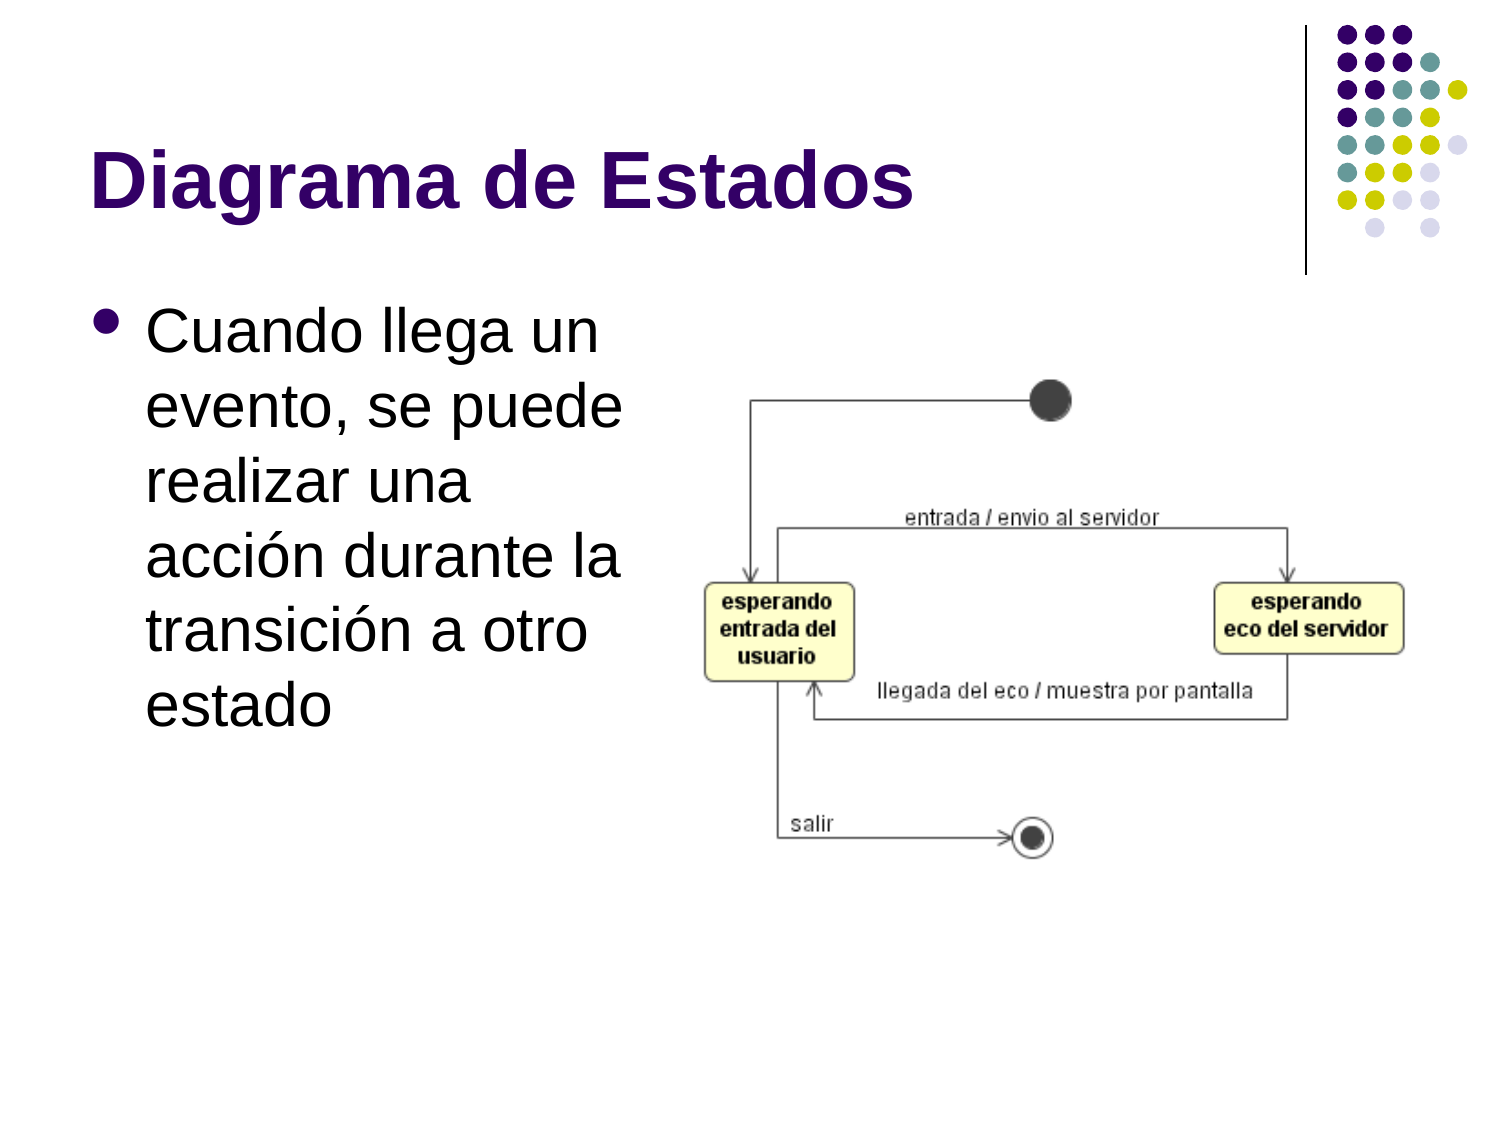

# Diagrama de Estados
Cuando llega un evento, se puede realizar una acción durante la transición a otro estado